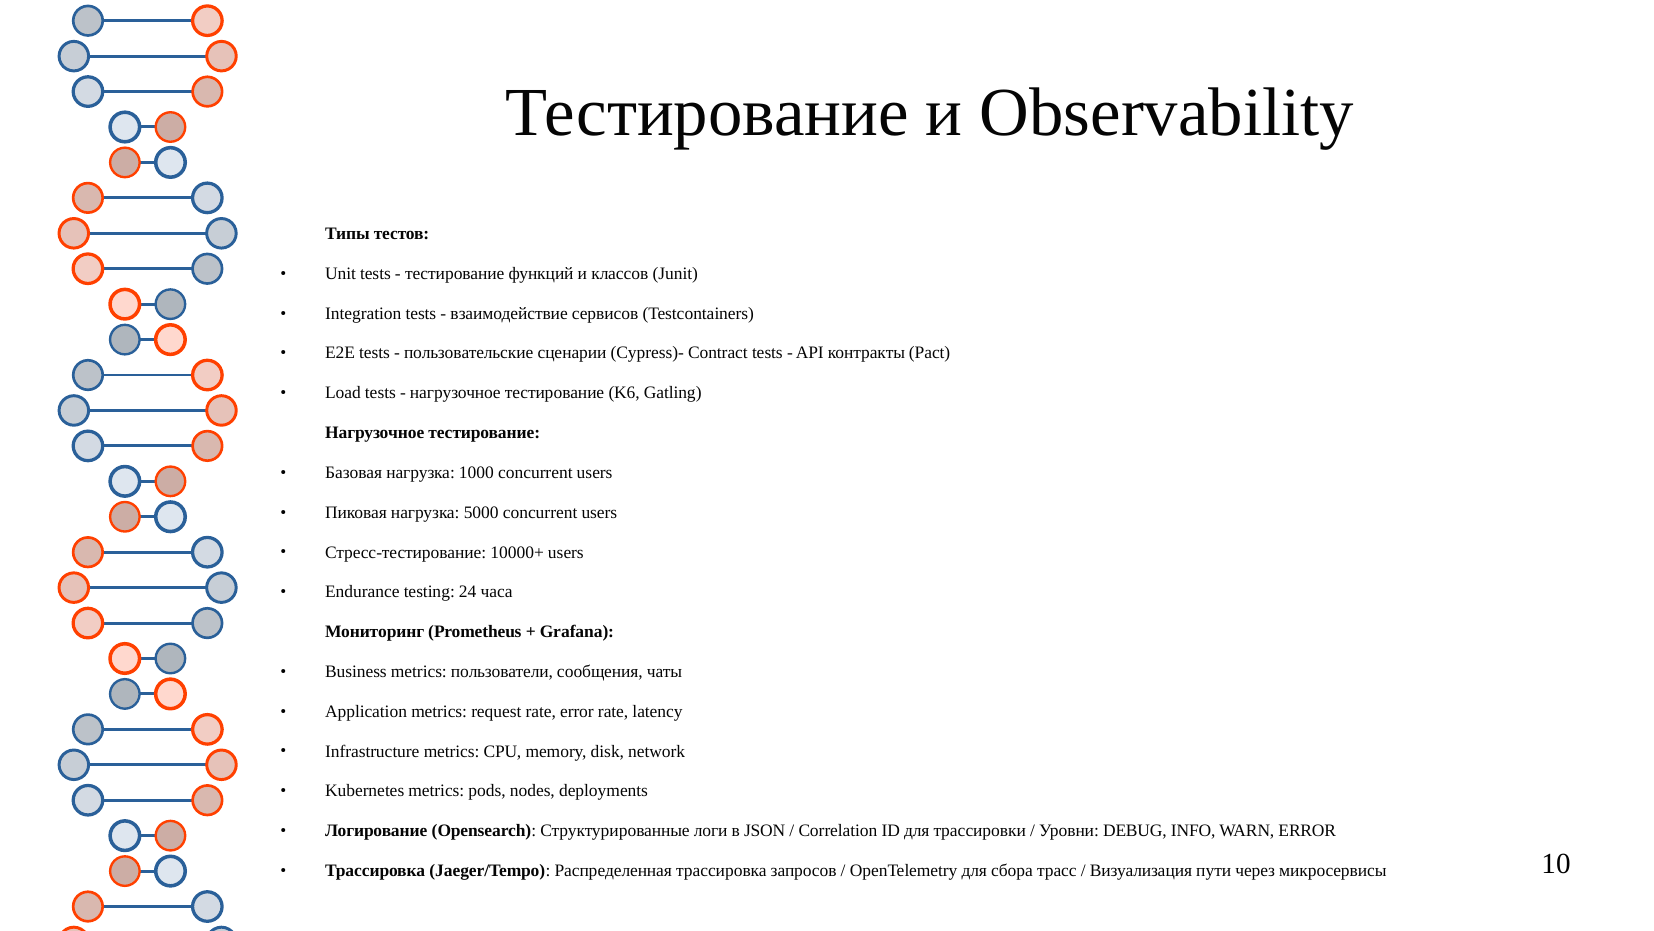

# Тестирование и Observability
Типы тестов:
Unit tests - тестирование функций и классов (Junit)
Integration tests - взаимодействие сервисов (Testcontainers)
E2E tests - пользовательские сценарии (Cypress)- Contract tests - API контракты (Pact)
Load tests - нагрузочное тестирование (K6, Gatling)
Нагрузочное тестирование:
Базовая нагрузка: 1000 concurrent users
Пиковая нагрузка: 5000 concurrent users
Стресс-тестирование: 10000+ users
Endurance testing: 24 часа
Мониторинг (Prometheus + Grafana):
Business metrics: пользователи, сообщения, чаты
Application metrics: request rate, error rate, latency
Infrastructure metrics: CPU, memory, disk, network
Kubernetes metrics: pods, nodes, deployments
Логирование (Opensearch): Структурированные логи в JSON / Correlation ID для трассировки / Уровни: DEBUG, INFO, WARN, ERROR
Трассировка (Jaeger/Tempo): Распределенная трассировка запросов / OpenTelemetry для сбора трасс / Визуализация пути через микросервисы
10